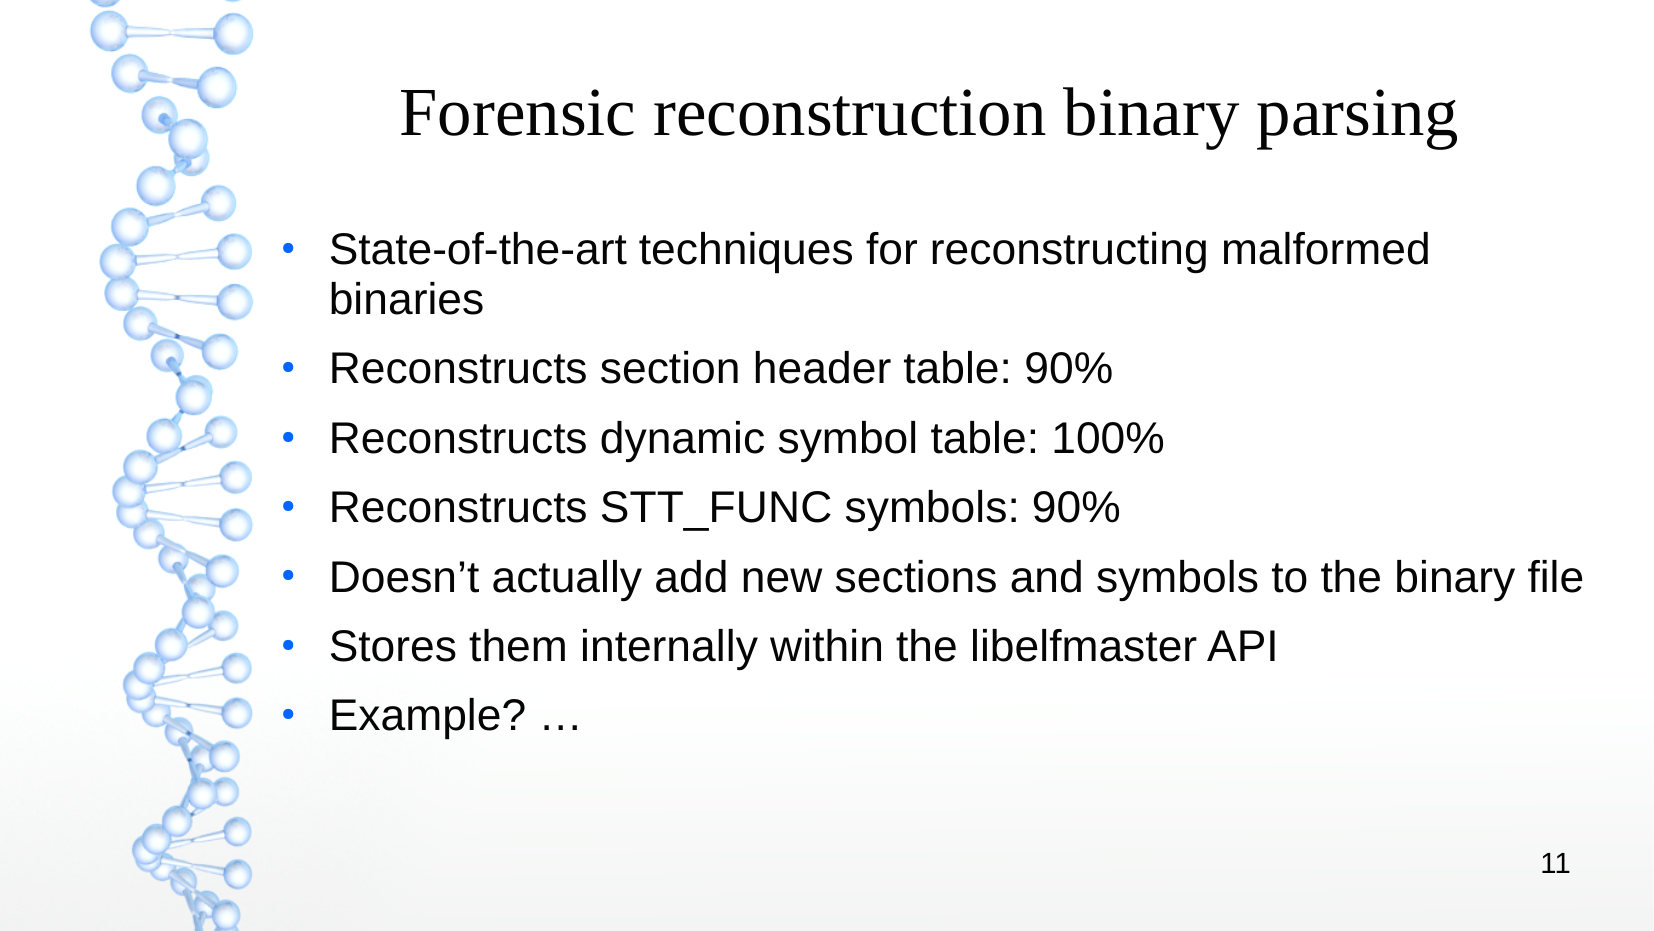

# Forensic reconstruction binary parsing
State-of-the-art techniques for reconstructing malformed binaries
Reconstructs section header table: 90%
Reconstructs dynamic symbol table: 100%
Reconstructs STT_FUNC symbols: 90%
Doesn’t actually add new sections and symbols to the binary file
Stores them internally within the libelfmaster API
Example? …
11